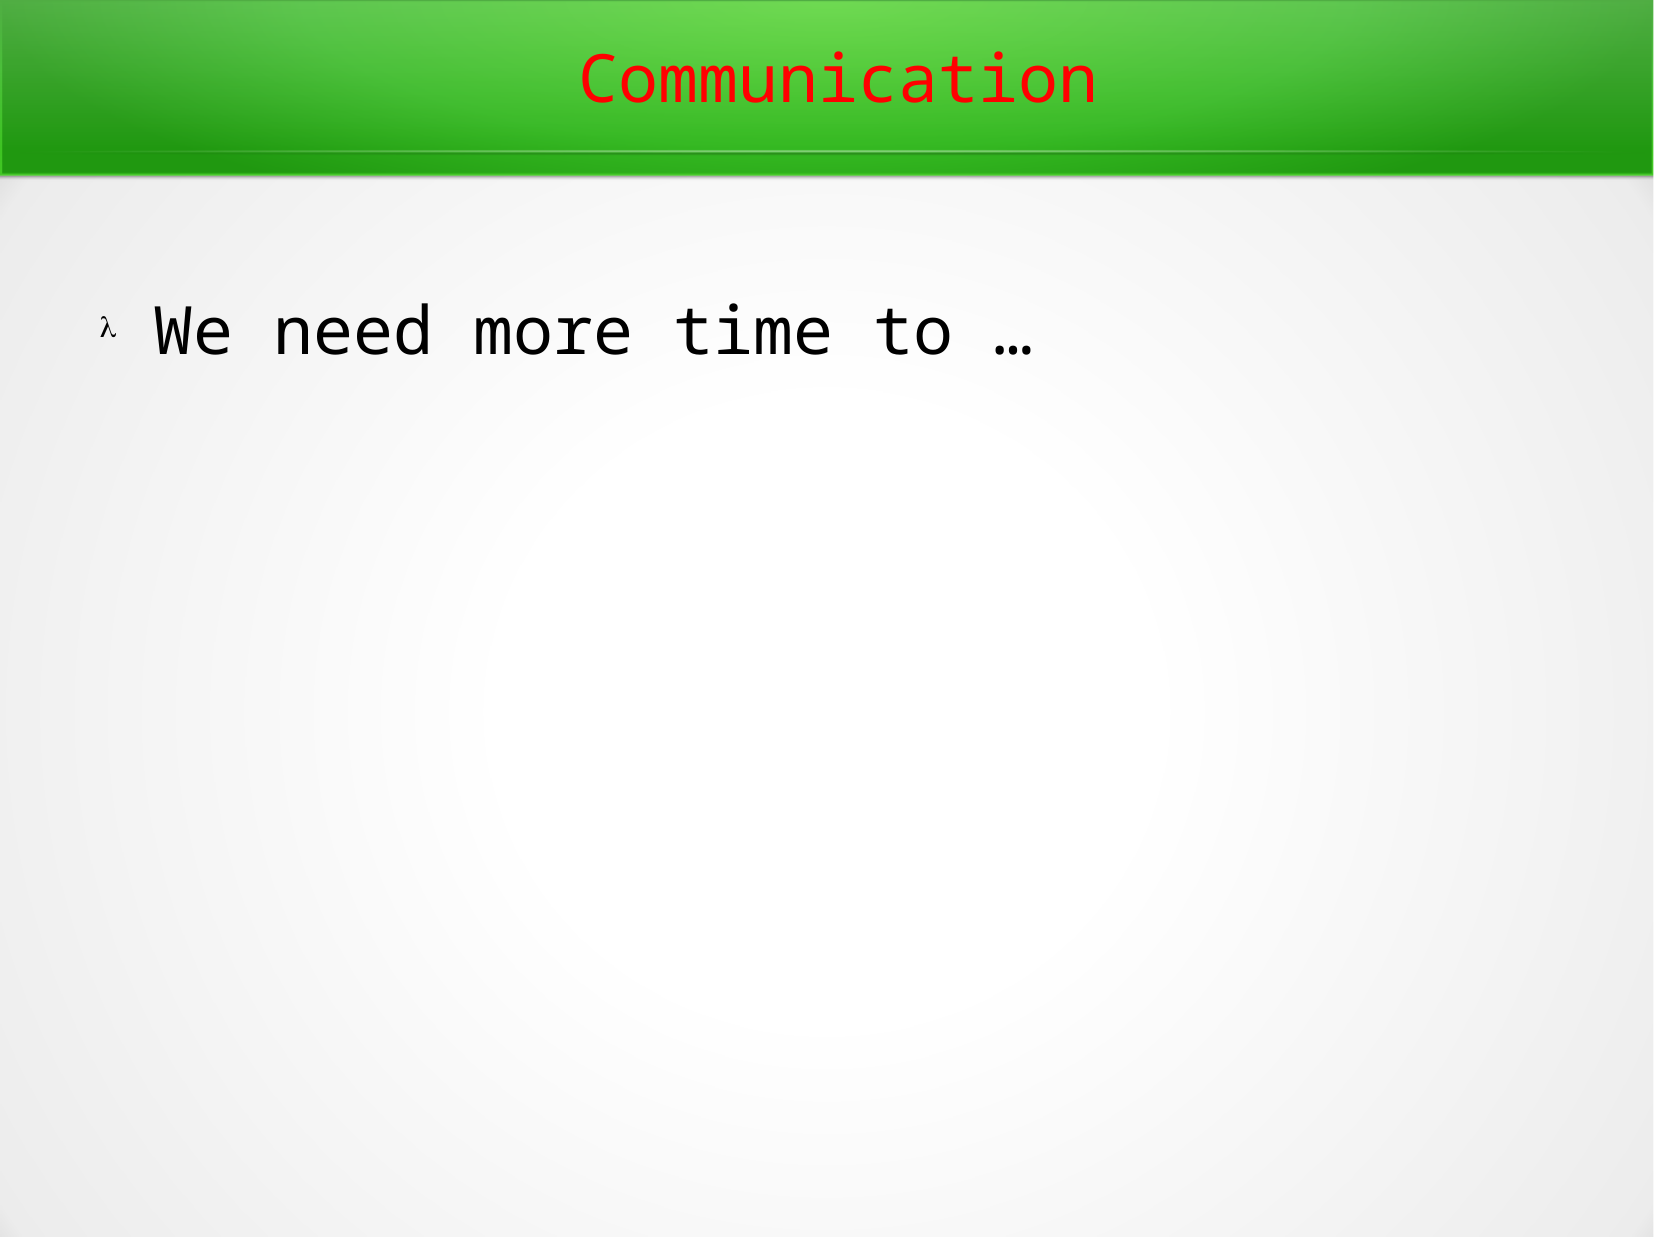

# Communication
We need more time to …